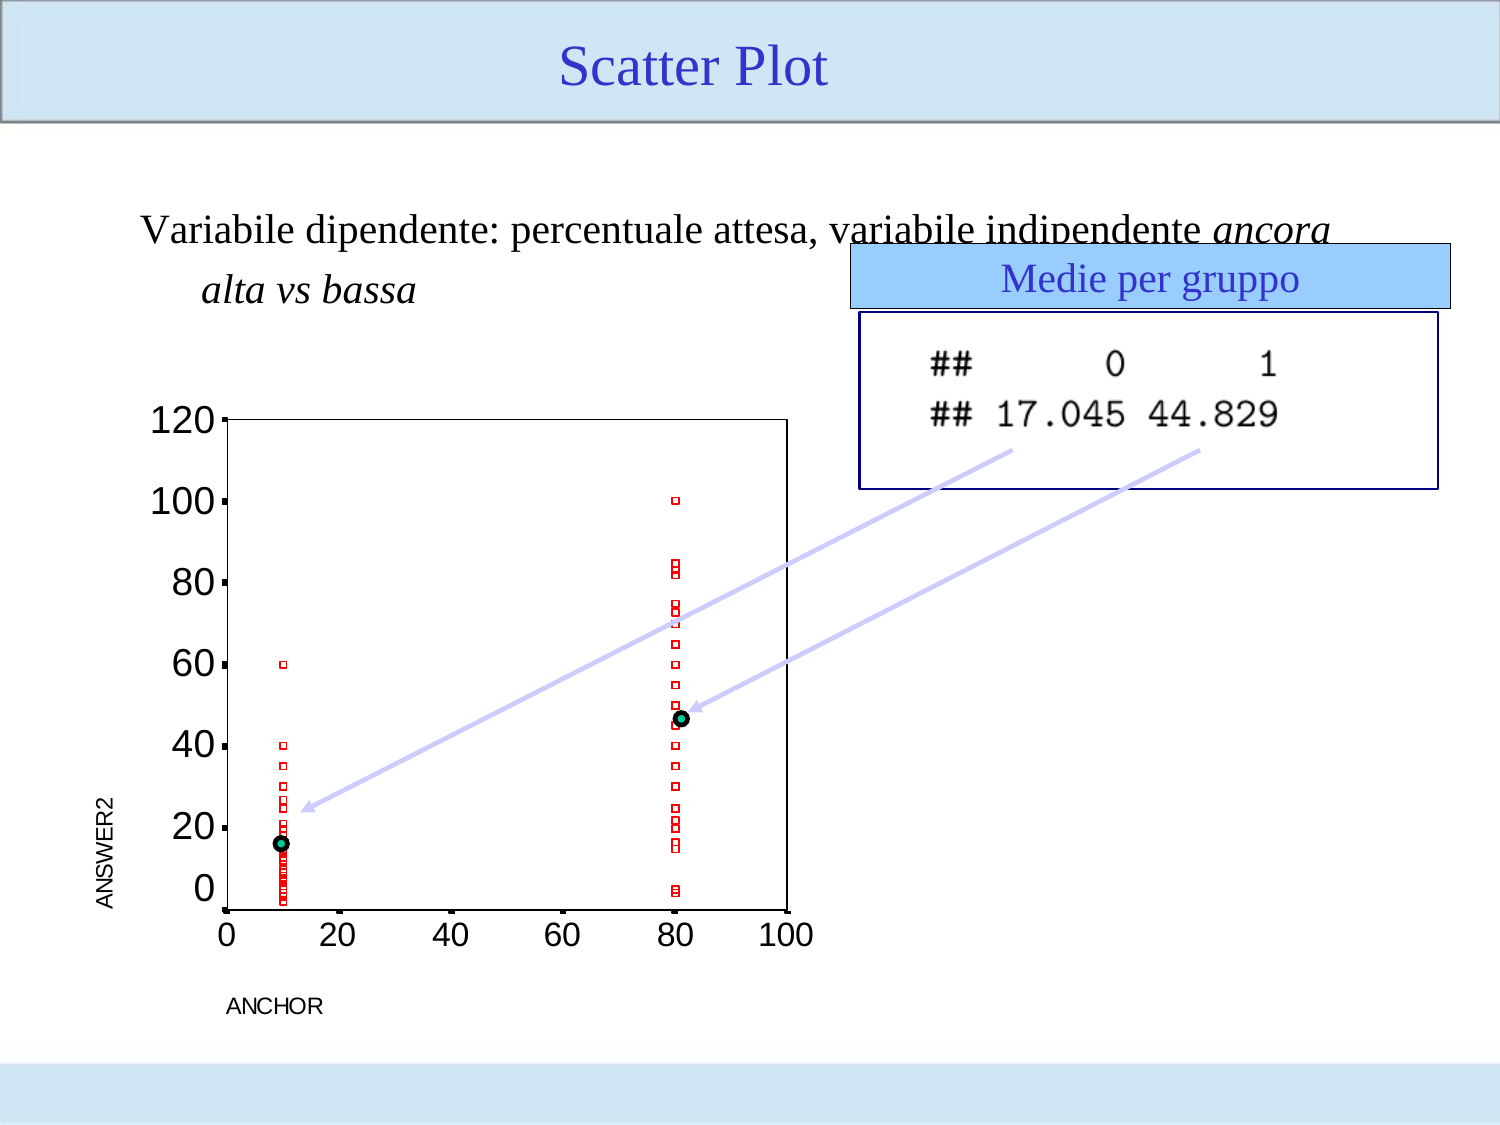

# Scatter Plot
Variabile dipendente: percentuale attesa, variabile indipendente ancora alta vs bassa
Medie per gruppo